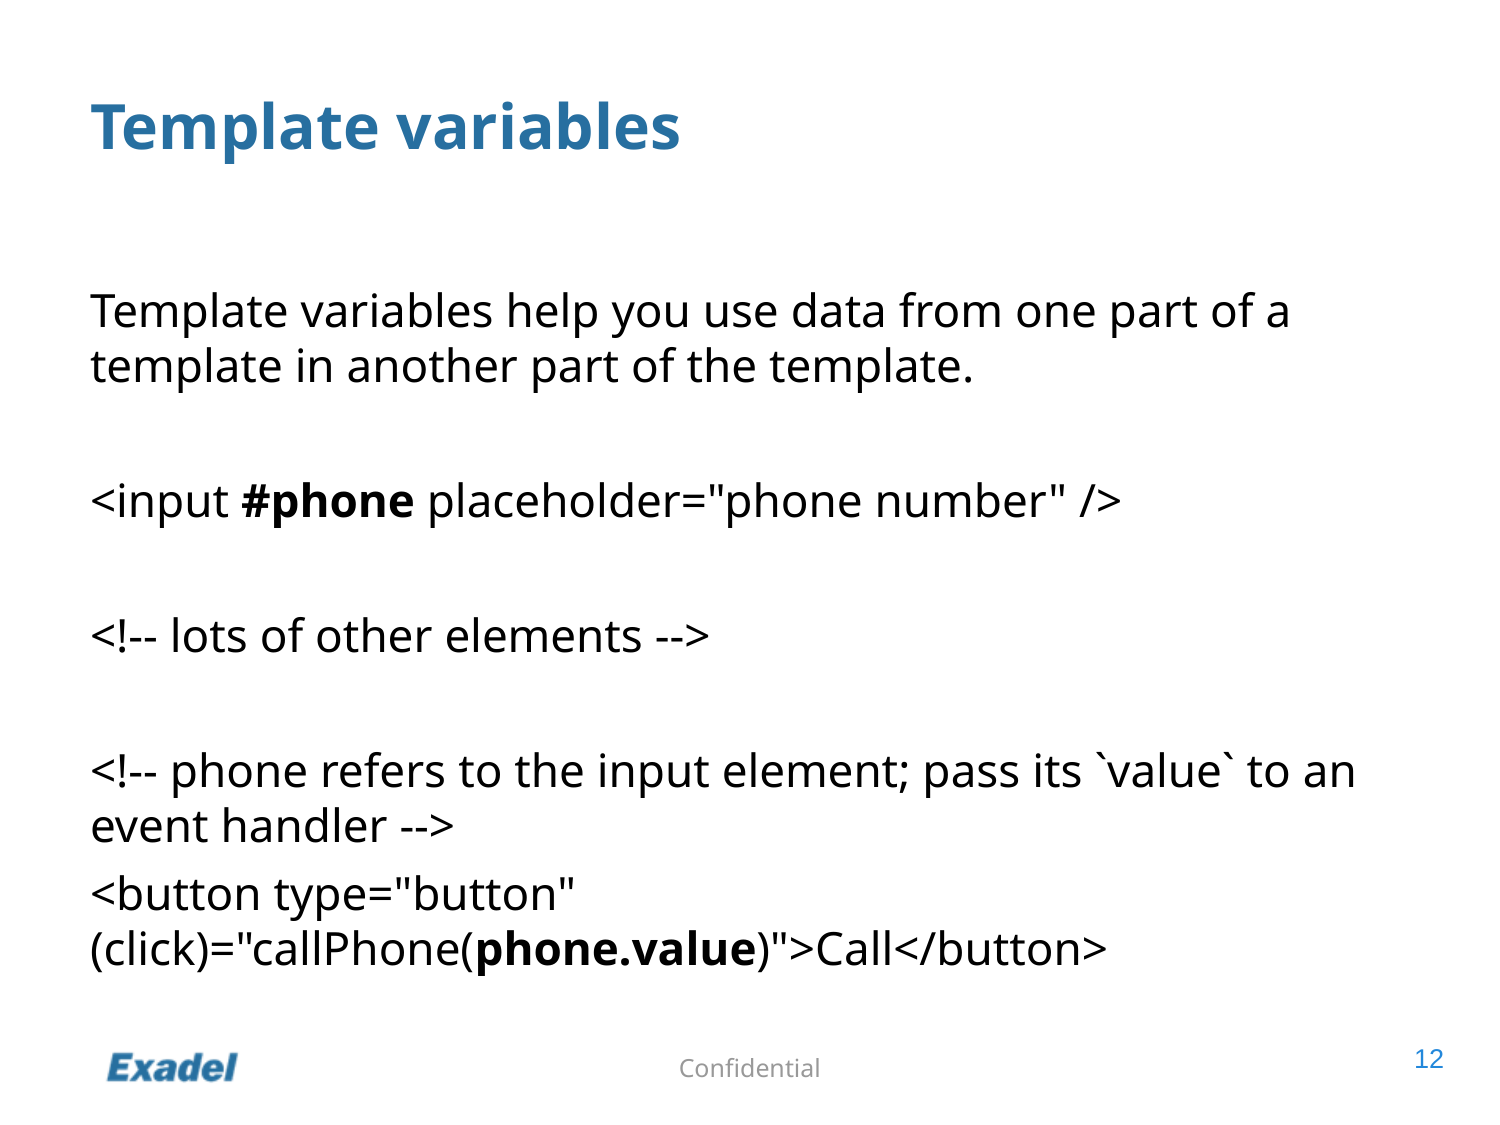

# Template variables
Template variables help you use data from one part of a template in another part of the template.
<input #phone placeholder="phone number" />
<!-- lots of other elements -->
<!-- phone refers to the input element; pass its `value` to an event handler -->
<button type="button" (click)="callPhone(phone.value)">Call</button>